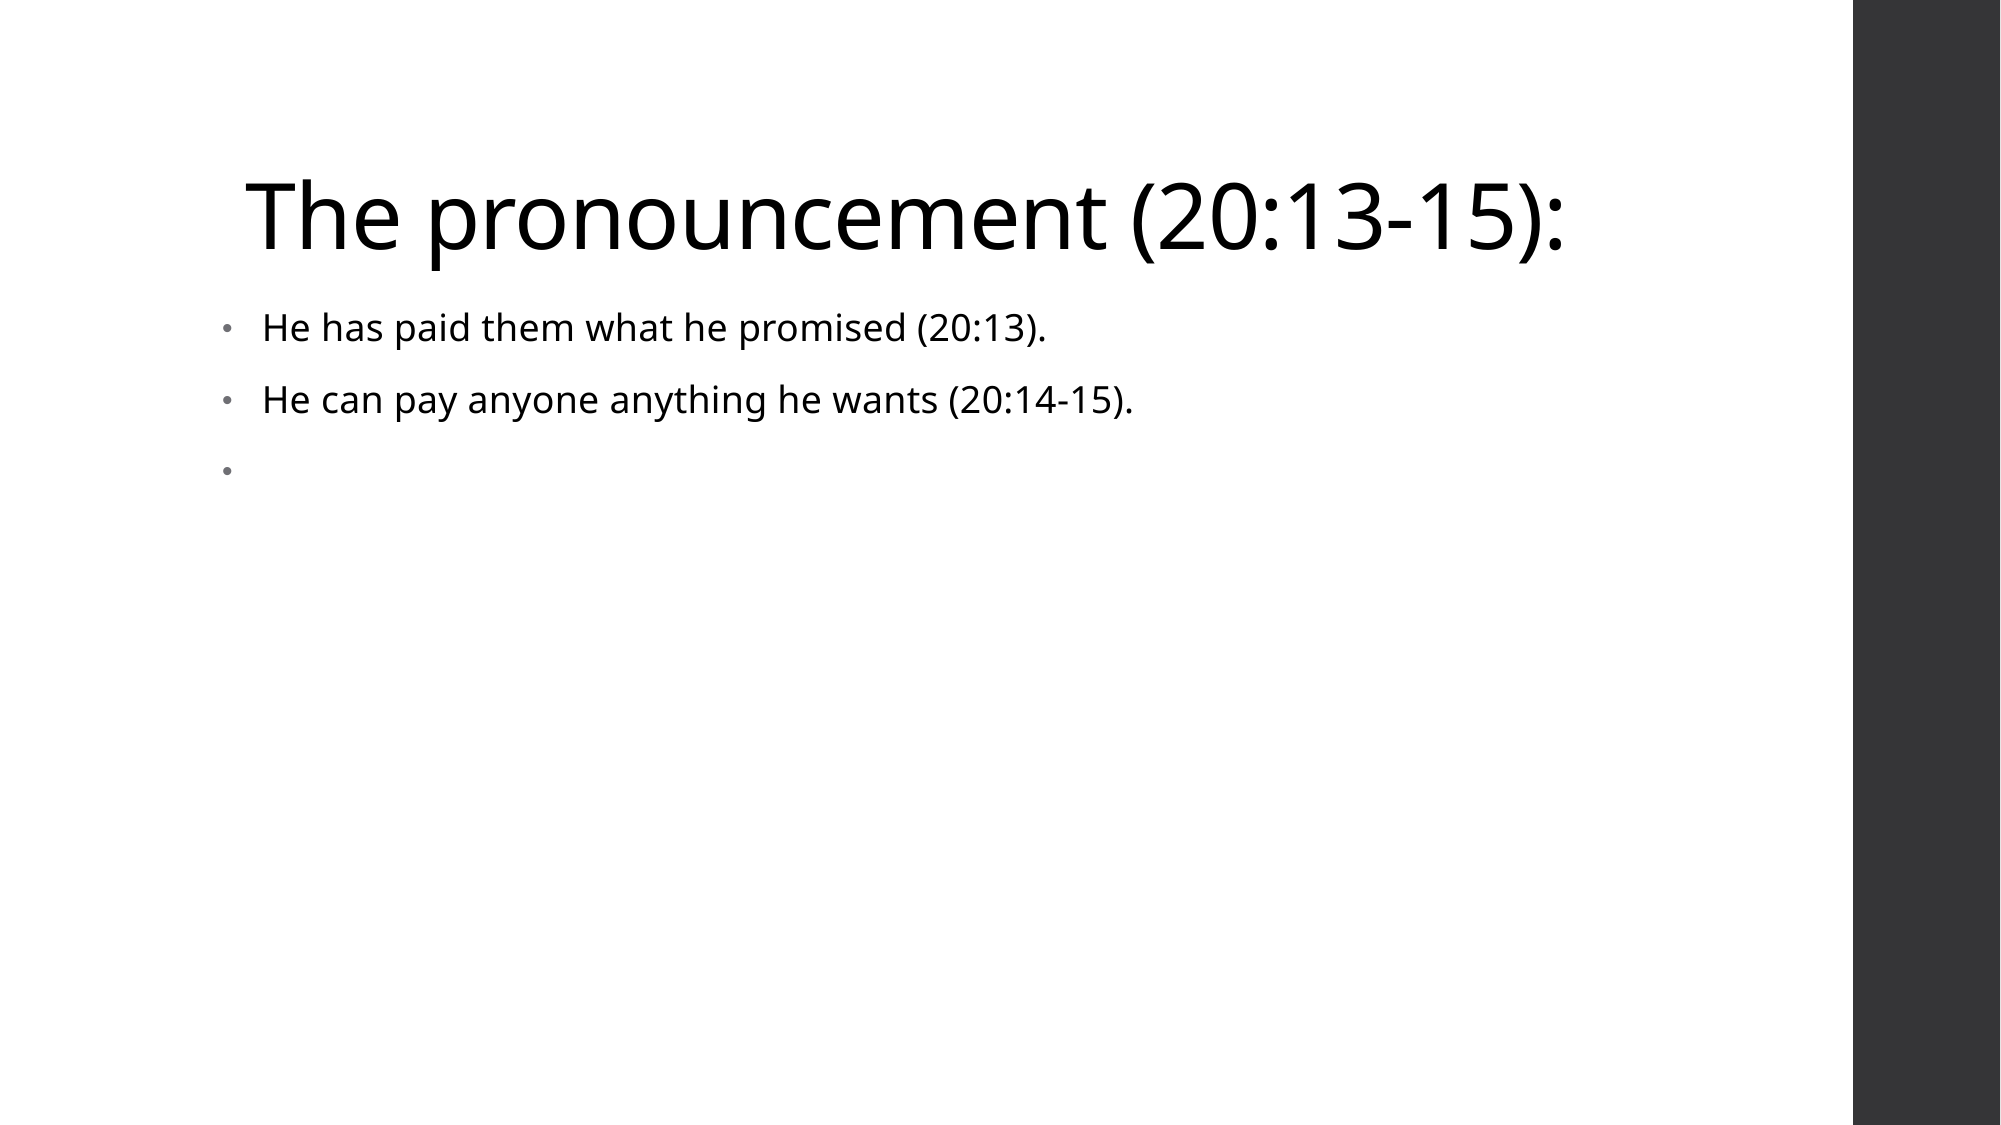

# The pronouncement (20:13-15):
 He has paid them what he promised (20:13).
 He can pay anyone anything he wants (20:14-15).